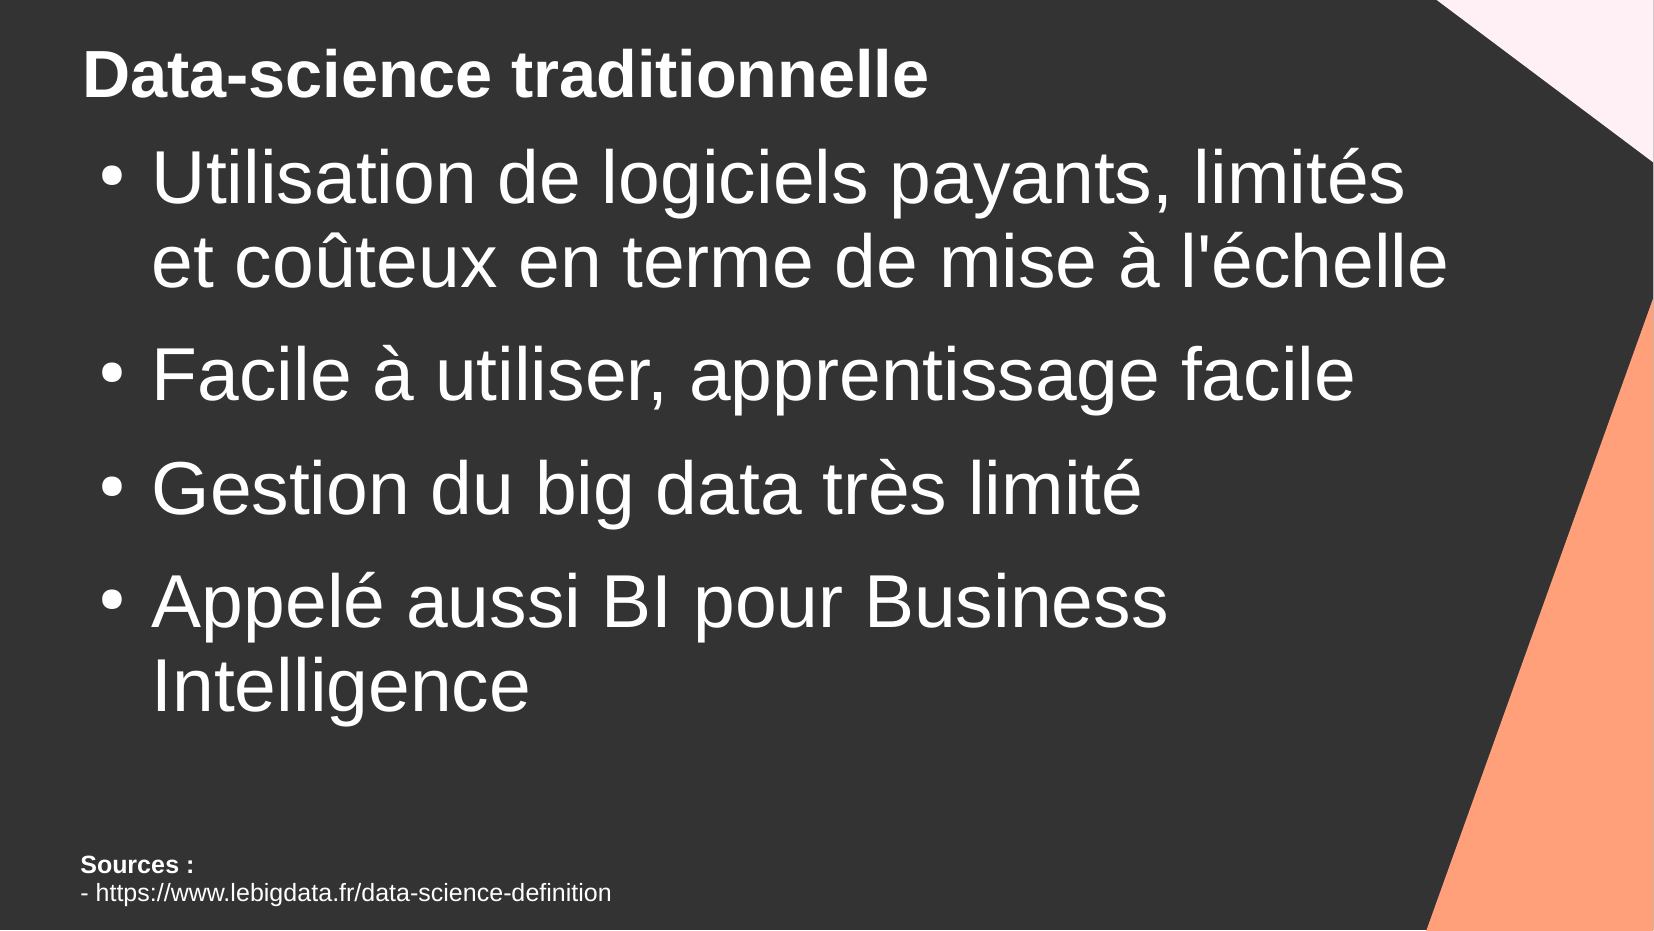

# Data-science traditionnelle
Utilisation de logiciels payants, limités et coûteux en terme de mise à l'échelle
Facile à utiliser, apprentissage facile
Gestion du big data très limité
Appelé aussi BI pour Business Intelligence
Sources :
- https://www.lebigdata.fr/data-science-definition